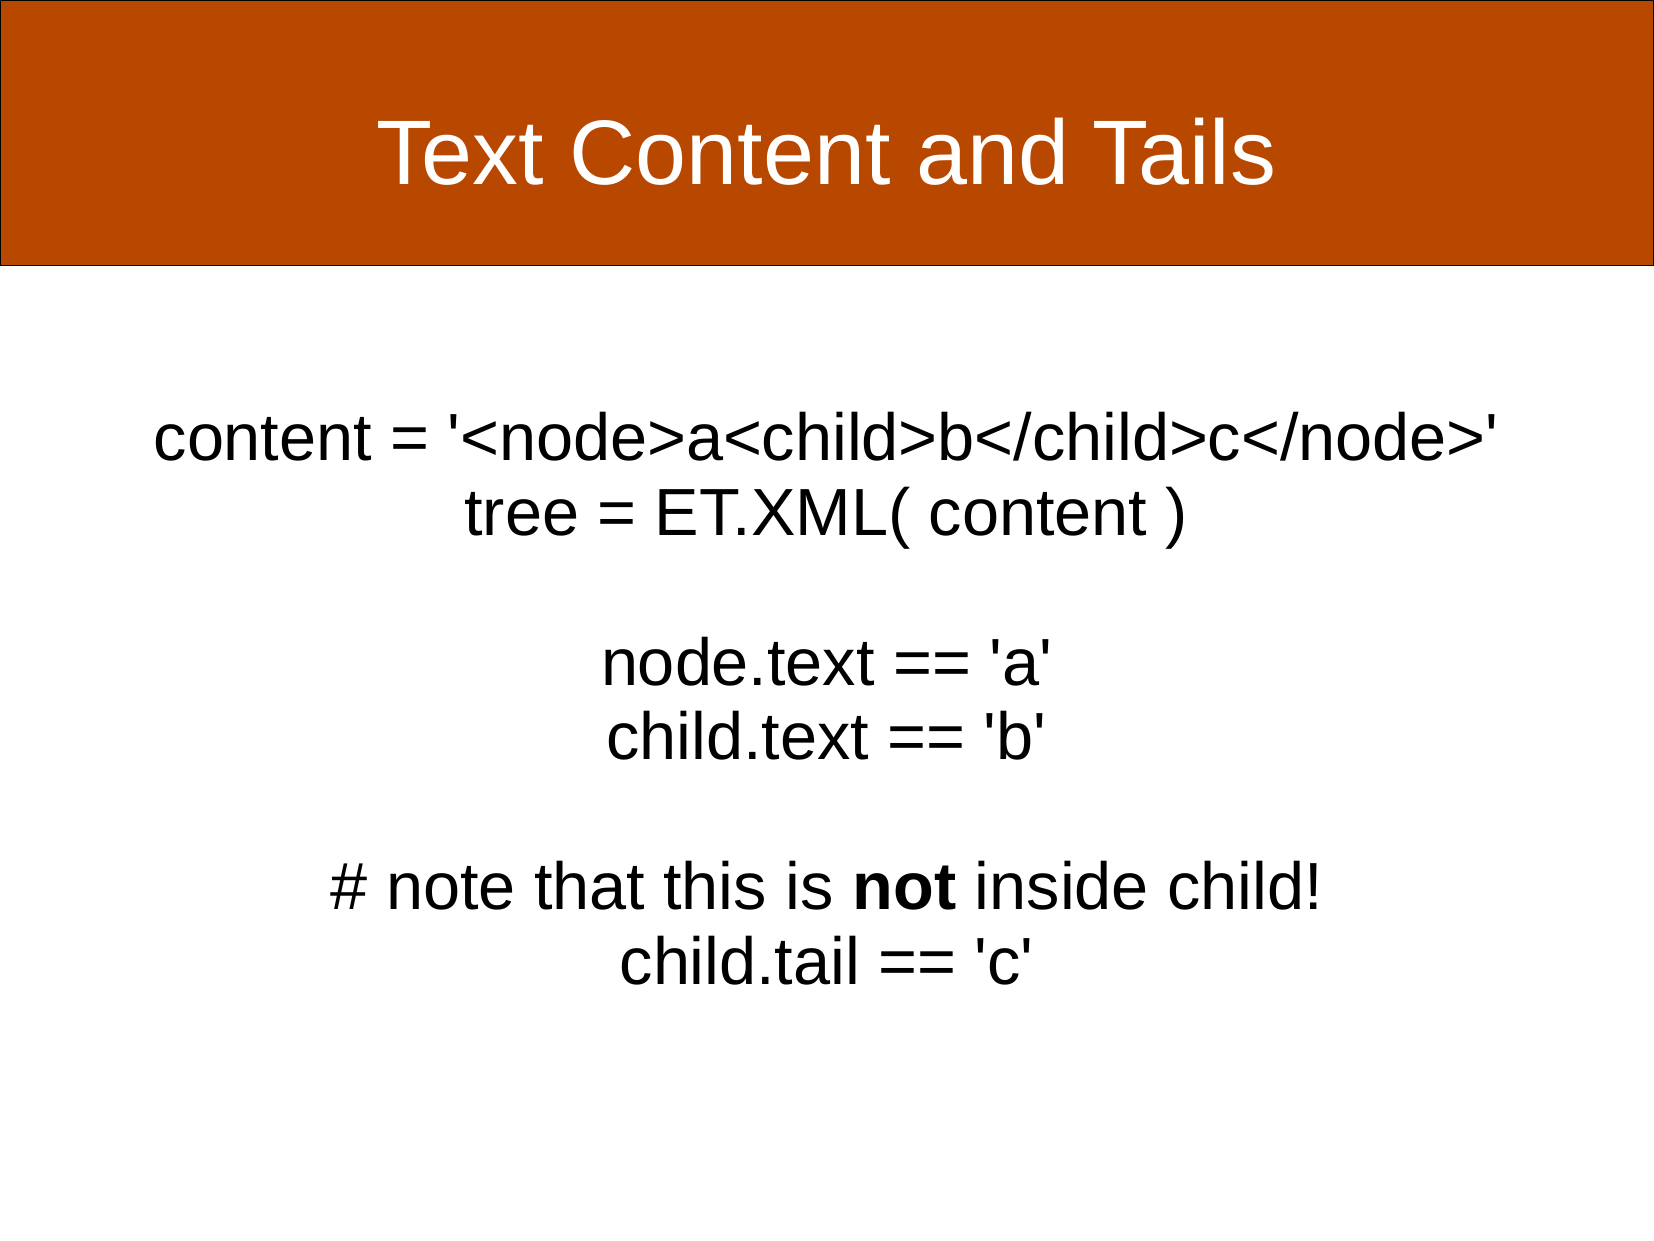

# Text Content and Tails
content = '<node>a<child>b</child>c</node>'
tree = ET.XML( content )
node.text == 'a'
child.text == 'b'
# note that this is not inside child!
child.tail == 'c'